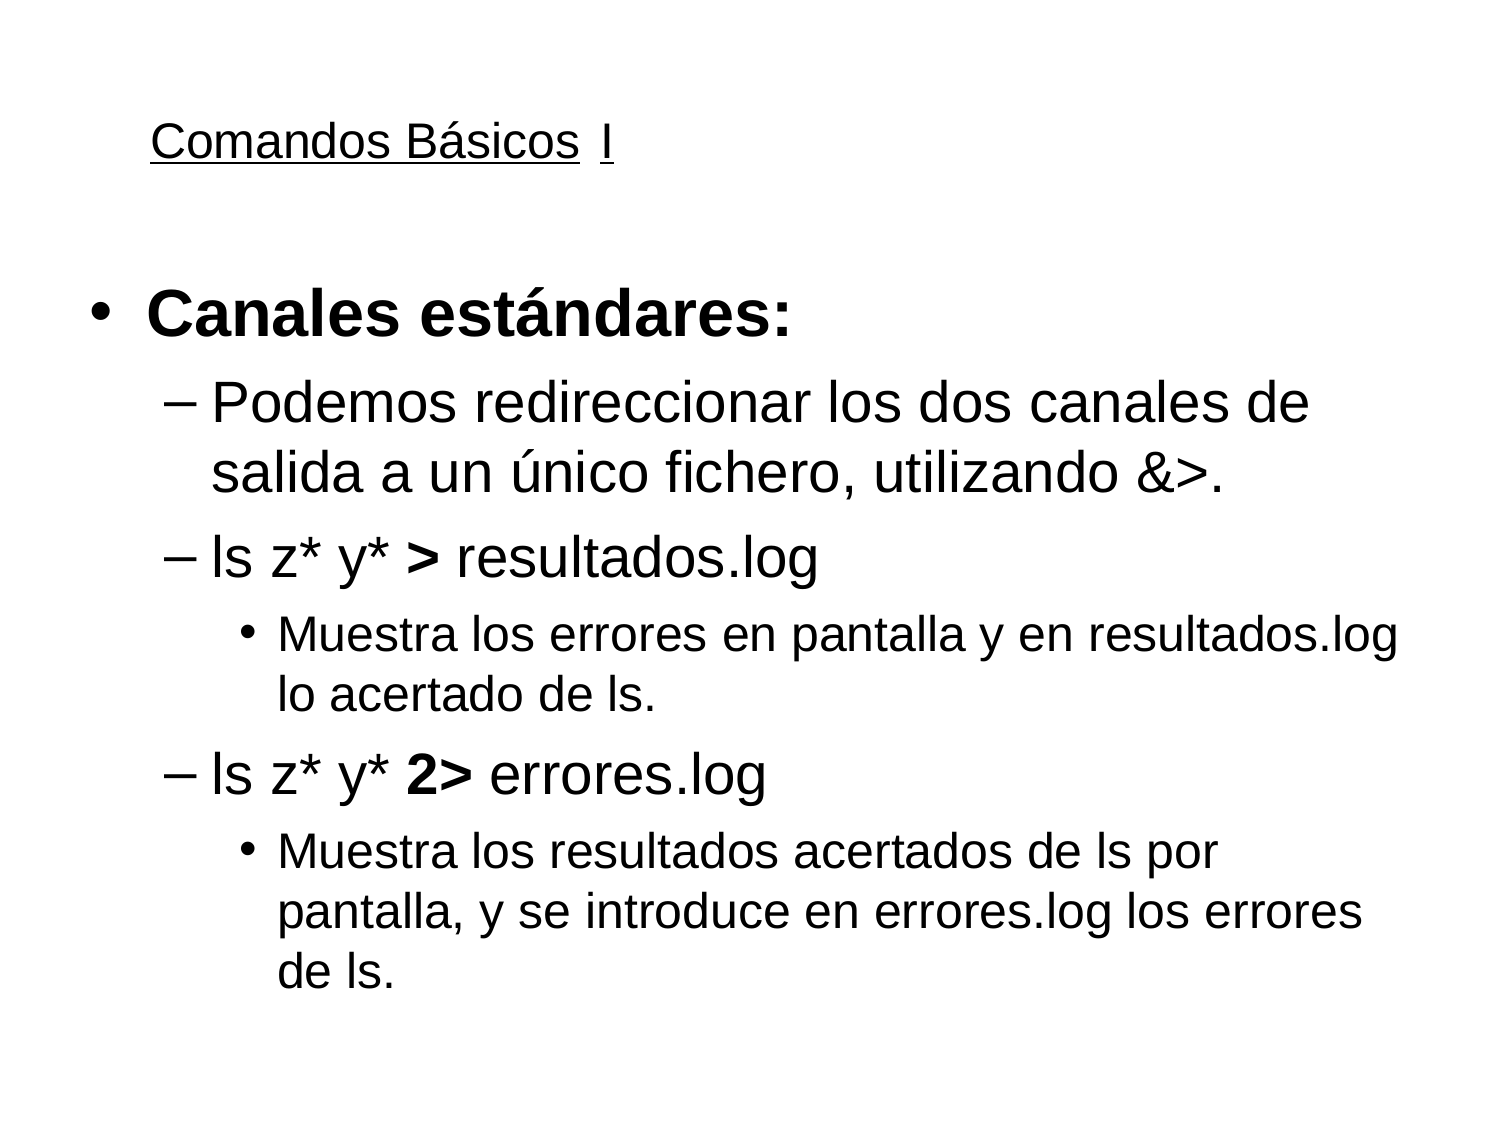

# Comandos Básicos	I
Canales estándares:
Podemos redireccionar los dos canales de salida a un único fichero, utilizando &>.
ls z* y* > resultados.log
Muestra los errores en pantalla y en resultados.log lo acertado de ls.
ls z* y* 2> errores.log
Muestra los resultados acertados de ls por pantalla, y se introduce en errores.log los errores de ls.